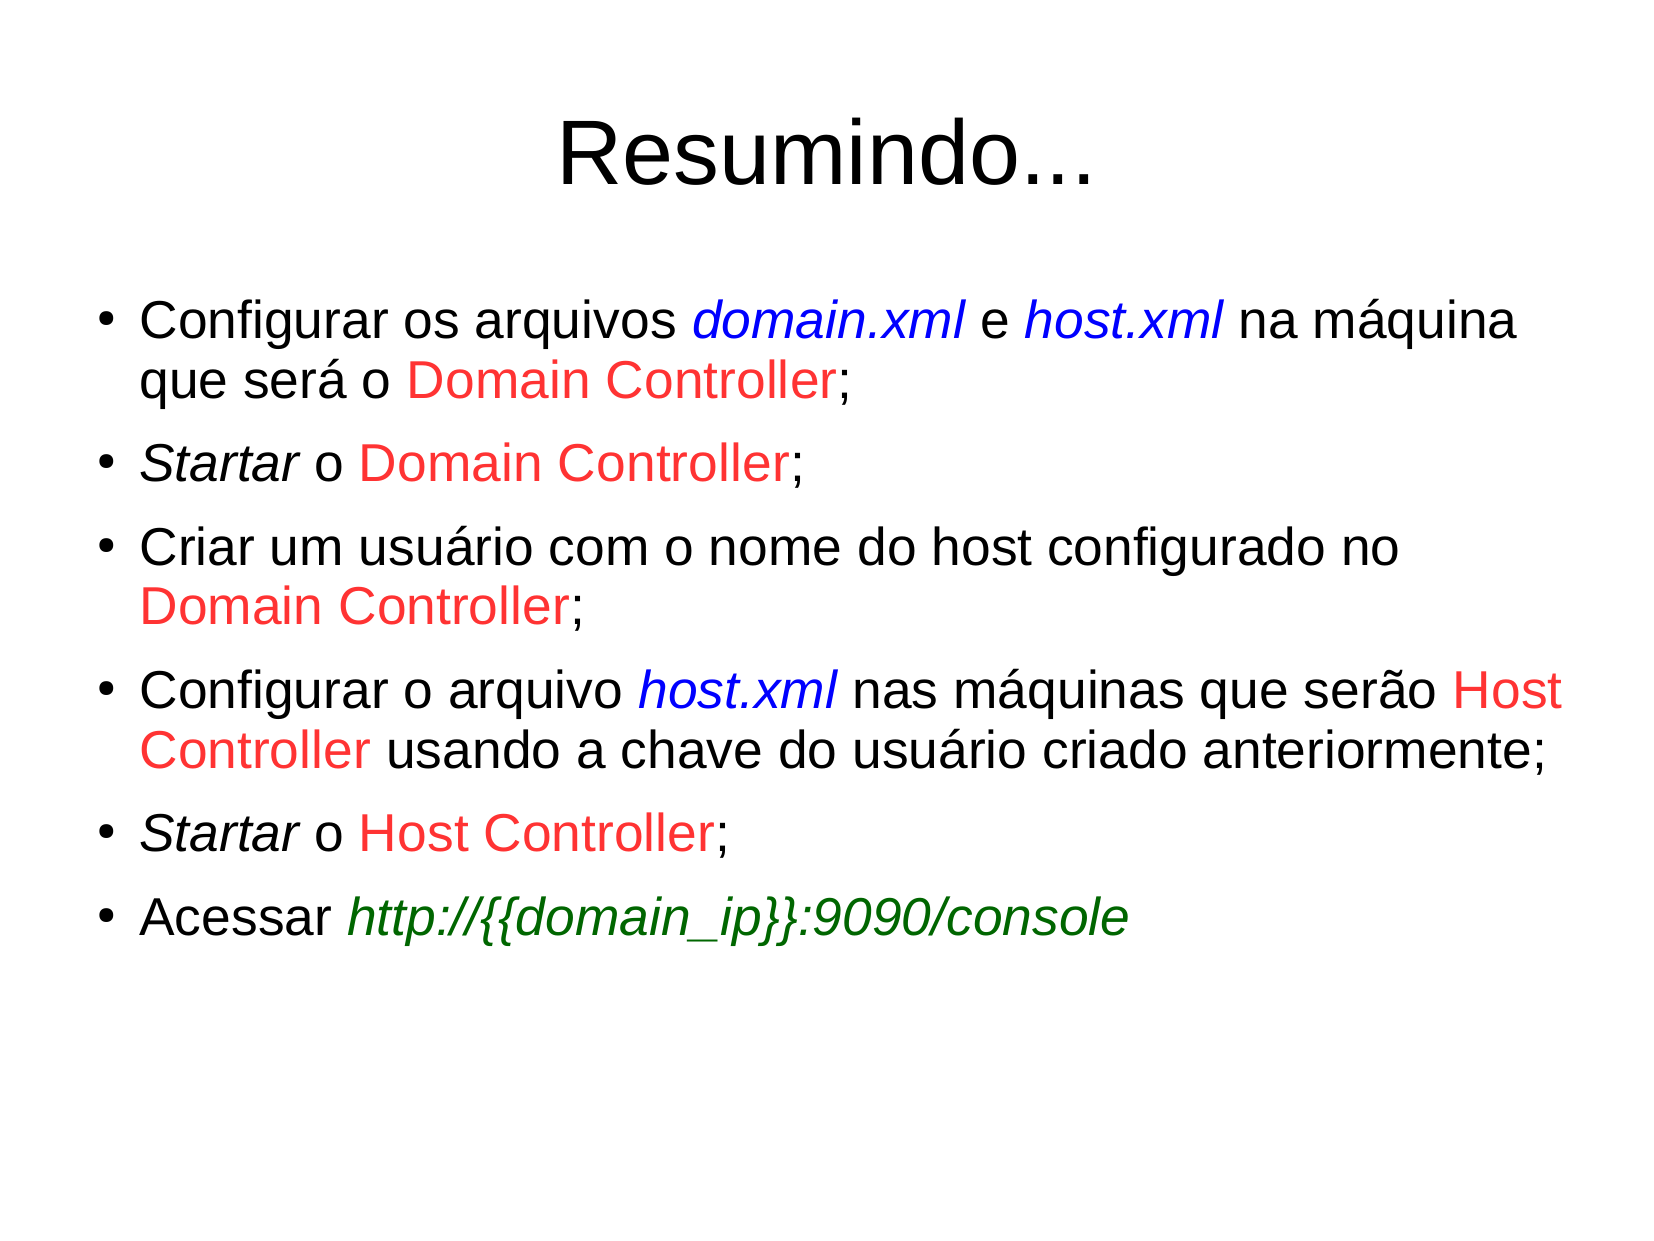

# Resumindo...
Configurar os arquivos domain.xml e host.xml na máquina que será o Domain Controller;
Startar o Domain Controller;
Criar um usuário com o nome do host configurado no Domain Controller;
Configurar o arquivo host.xml nas máquinas que serão Host Controller usando a chave do usuário criado anteriormente;
Startar o Host Controller;
Acessar http://{{domain_ip}}:9090/console